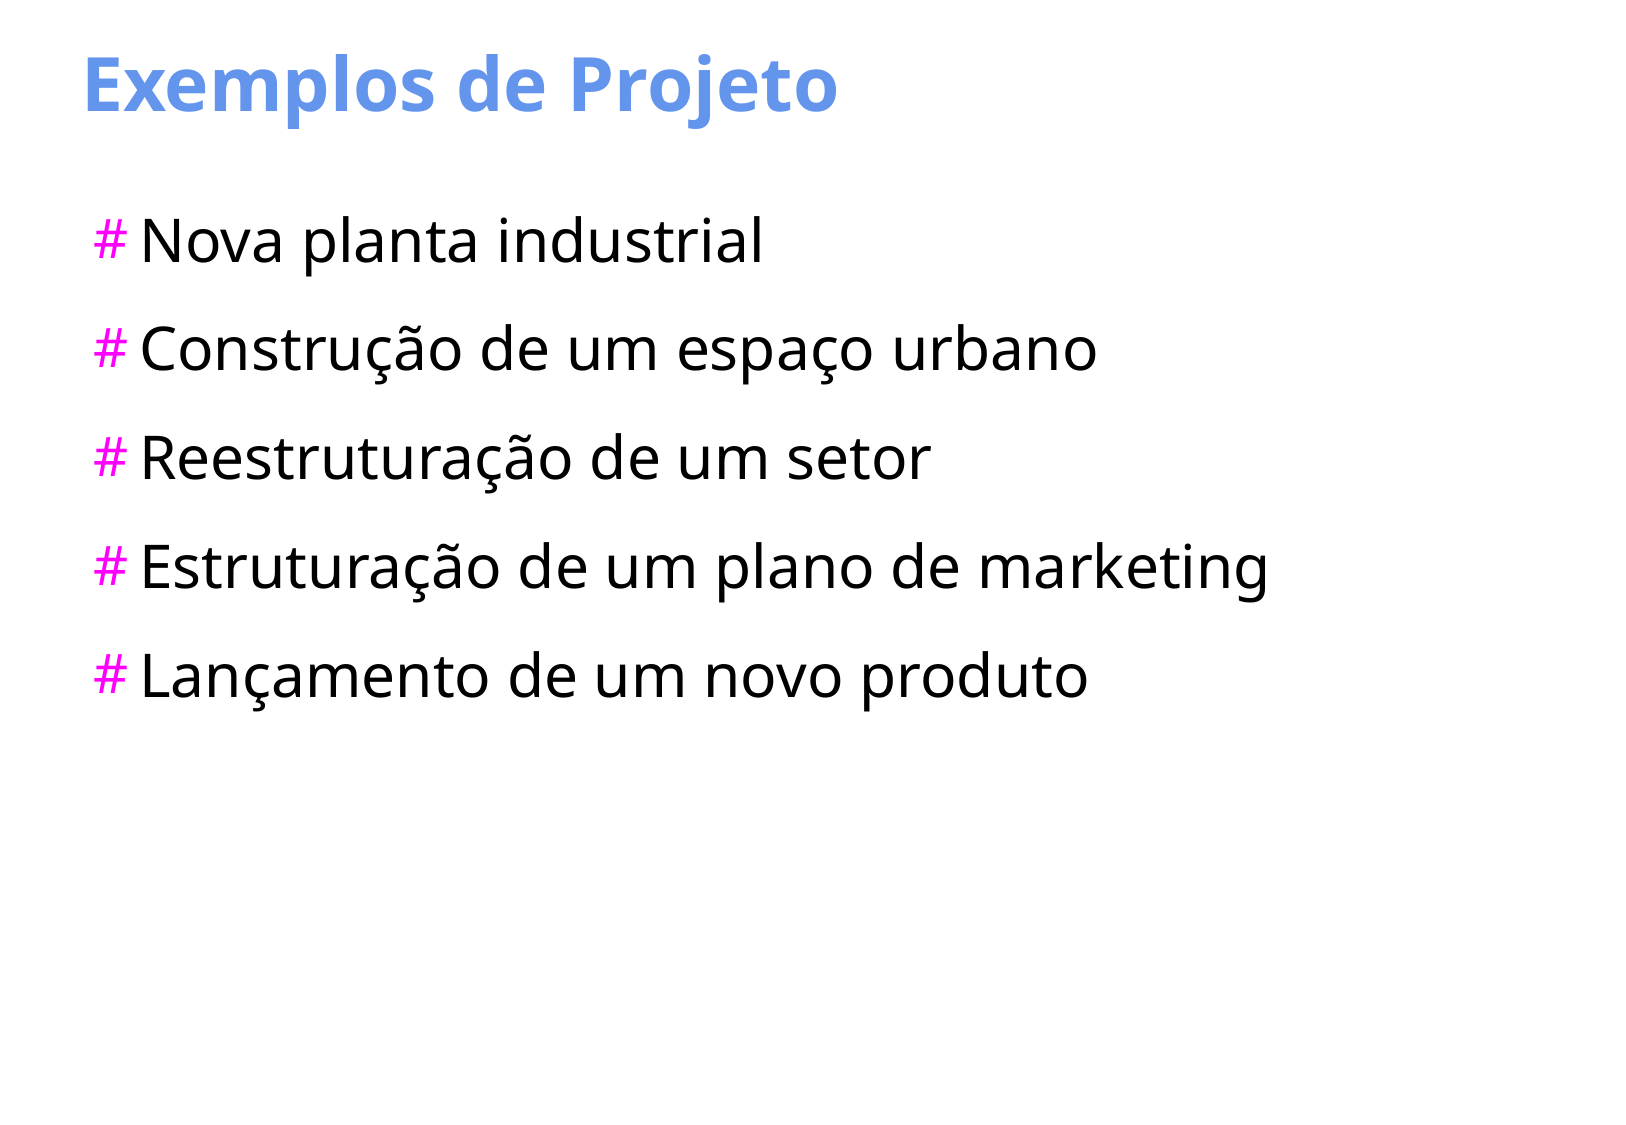

# Exemplos de Projeto
Nova planta industrial
Construção de um espaço urbano
Reestruturação de um setor
Estruturação de um plano de marketing
Lançamento de um novo produto